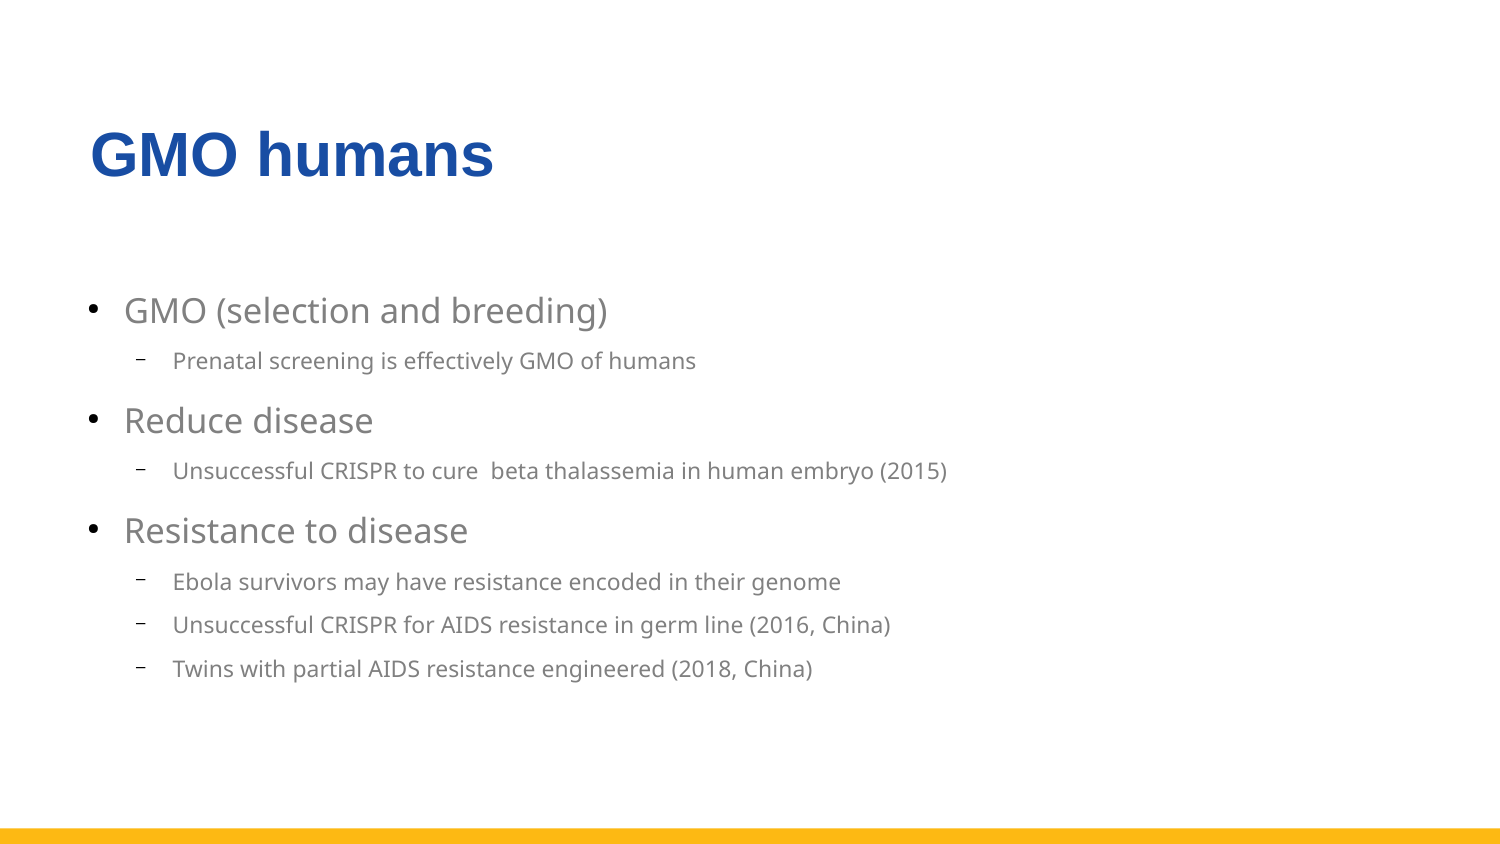

# GMO humans
GMO (selection and breeding)
Prenatal screening is effectively GMO of humans
Reduce disease
Unsuccessful CRISPR to cure beta thalassemia in human embryo (2015)
Resistance to disease
Ebola survivors may have resistance encoded in their genome
Unsuccessful CRISPR for AIDS resistance in germ line (2016, China)
Twins with partial AIDS resistance engineered (2018, China)